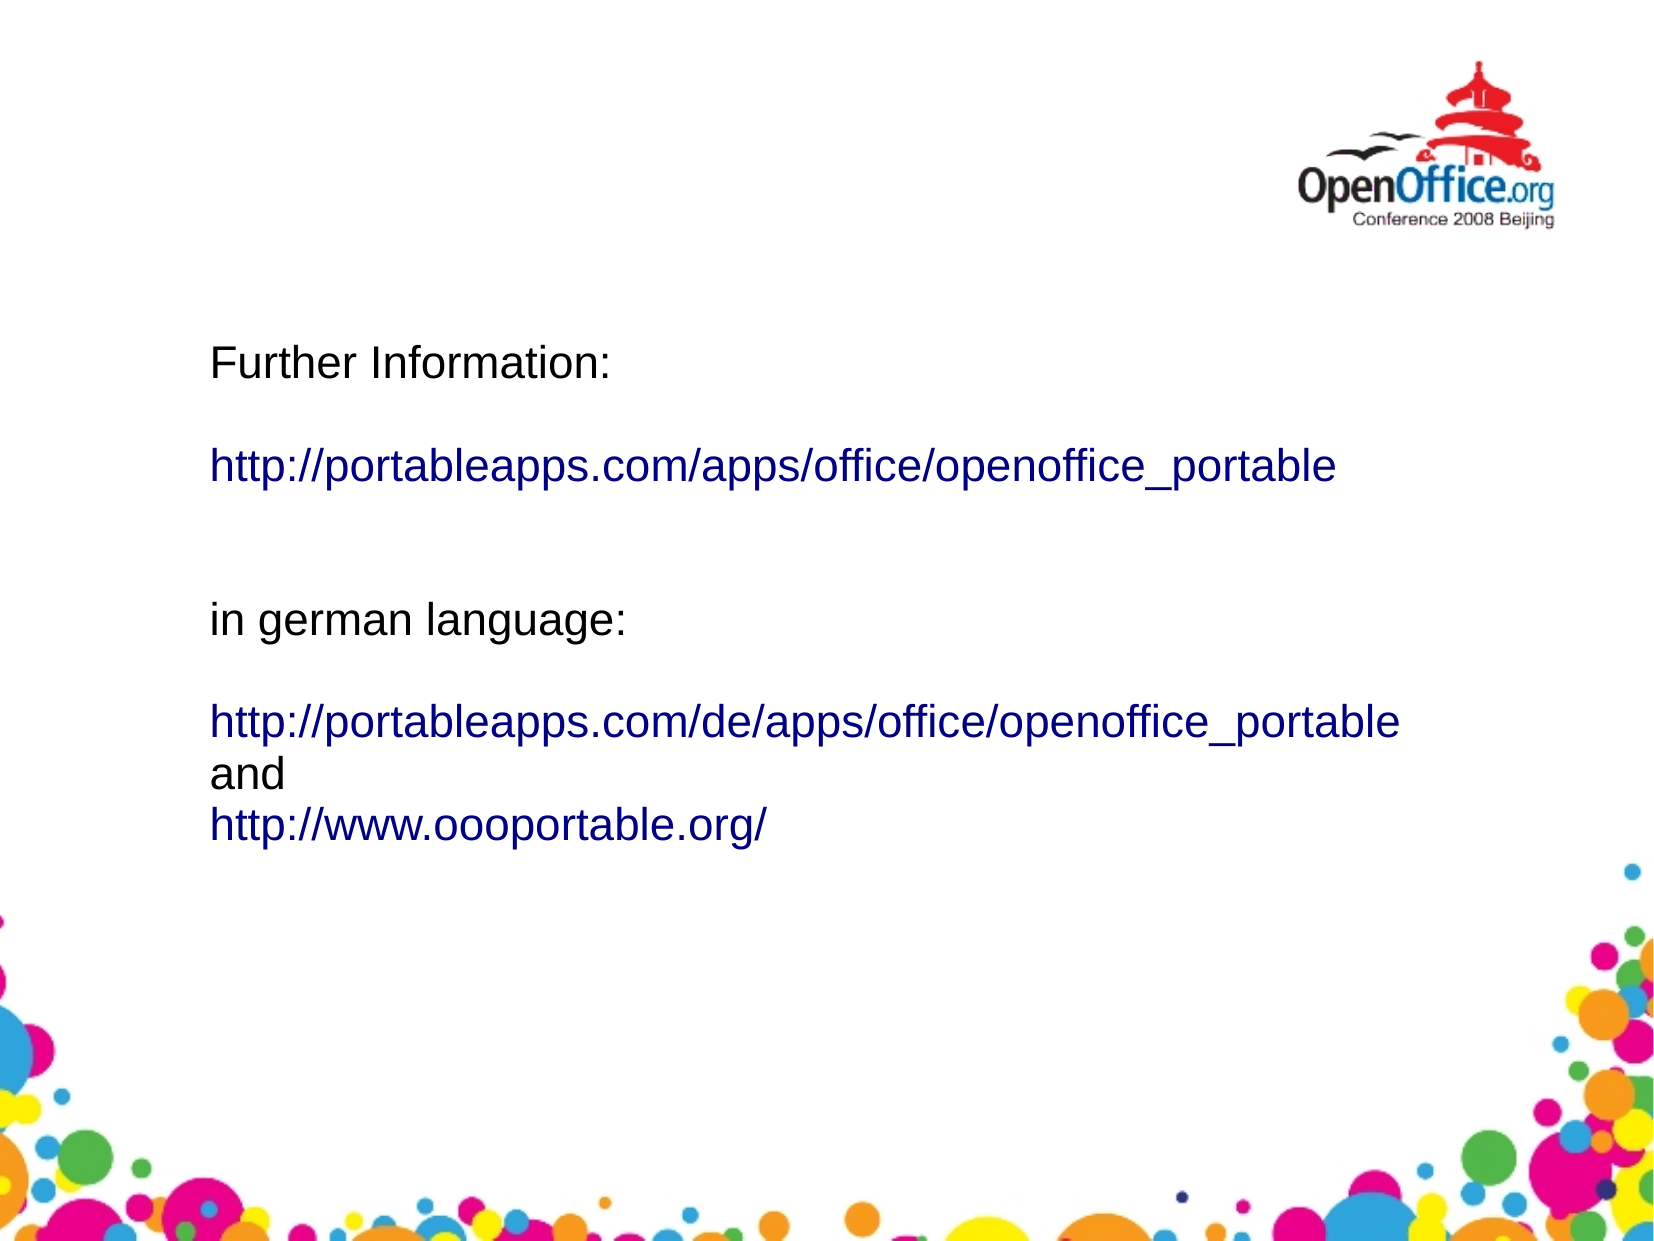

Further Information:
http://portableapps.com/apps/office/openoffice_portable
in german language:
http://portableapps.com/de/apps/office/openoffice_portable
and
http://www.oooportable.org/